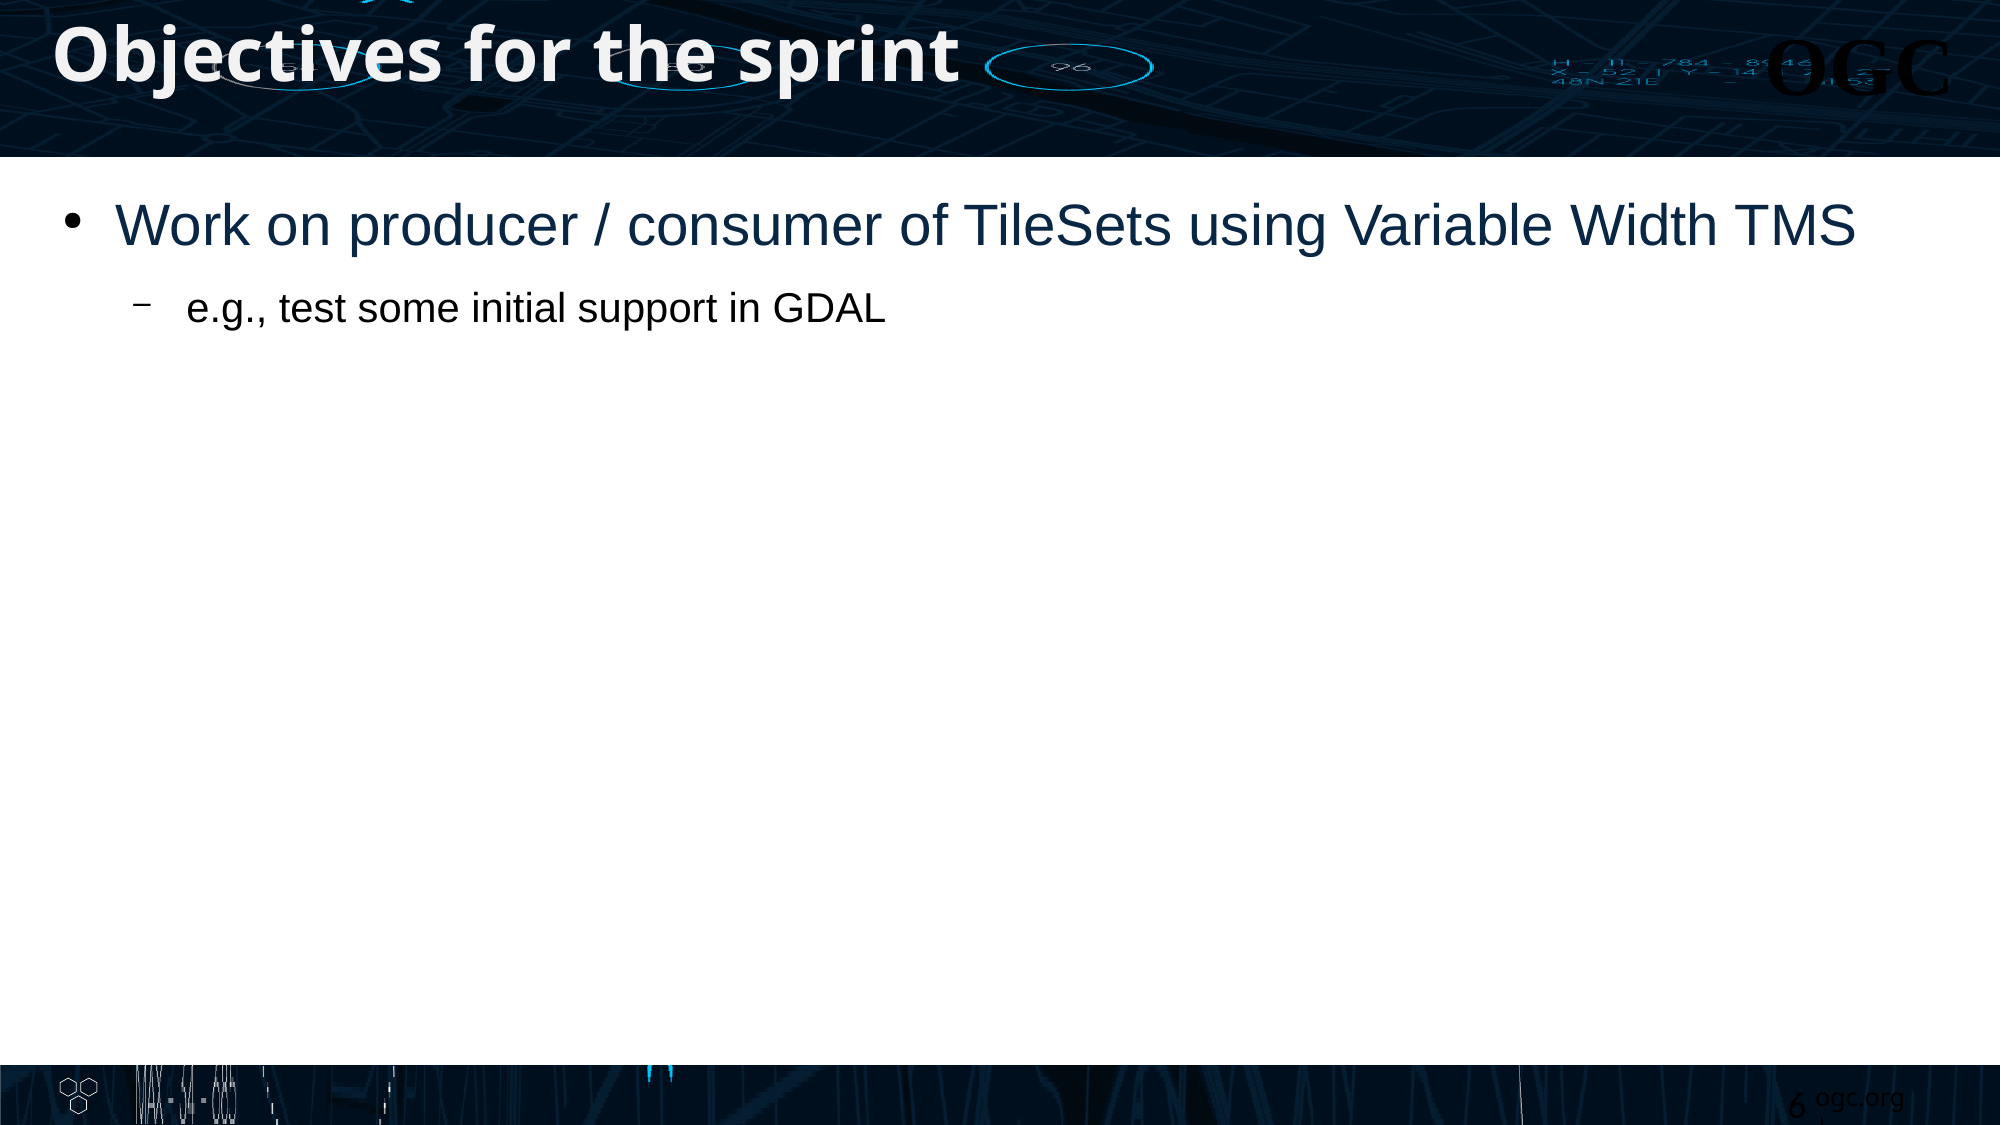

Objectives for the sprint
# Work on producer / consumer of TileSets using Variable Width TMS
e.g., test some initial support in GDAL